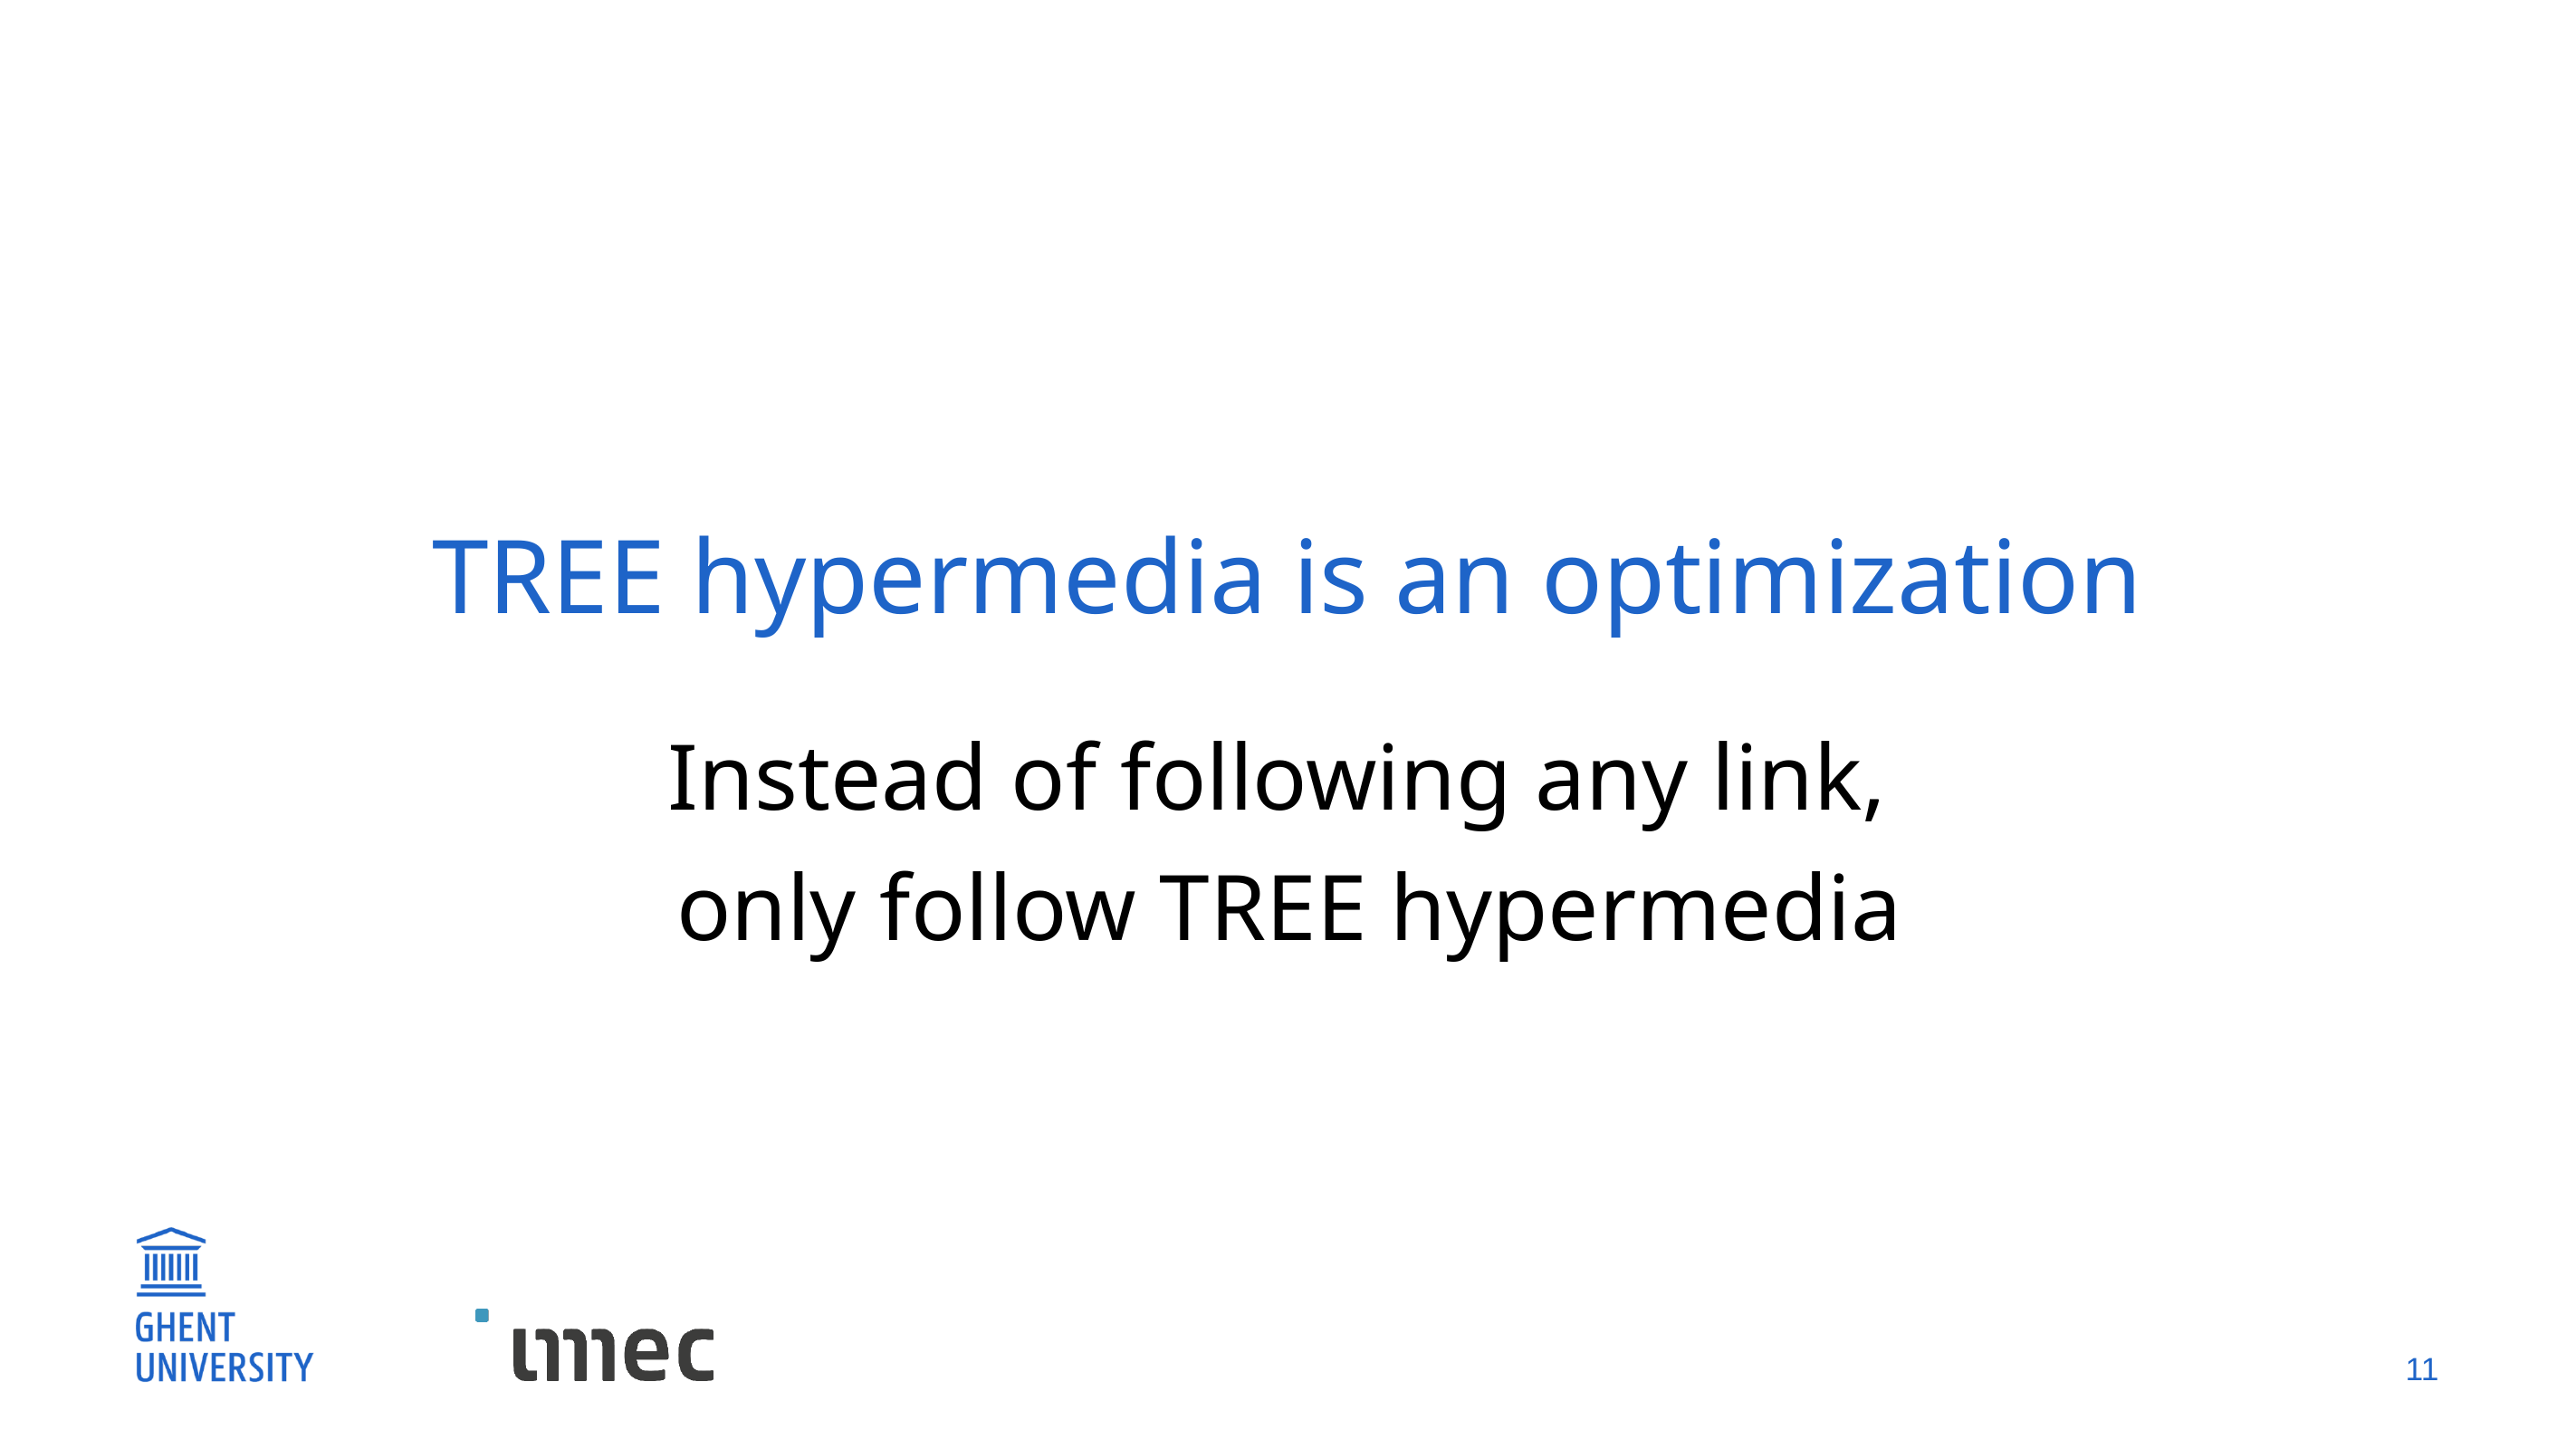

# TREE hypermedia is an optimization
Instead of following any link,
only follow TREE hypermedia